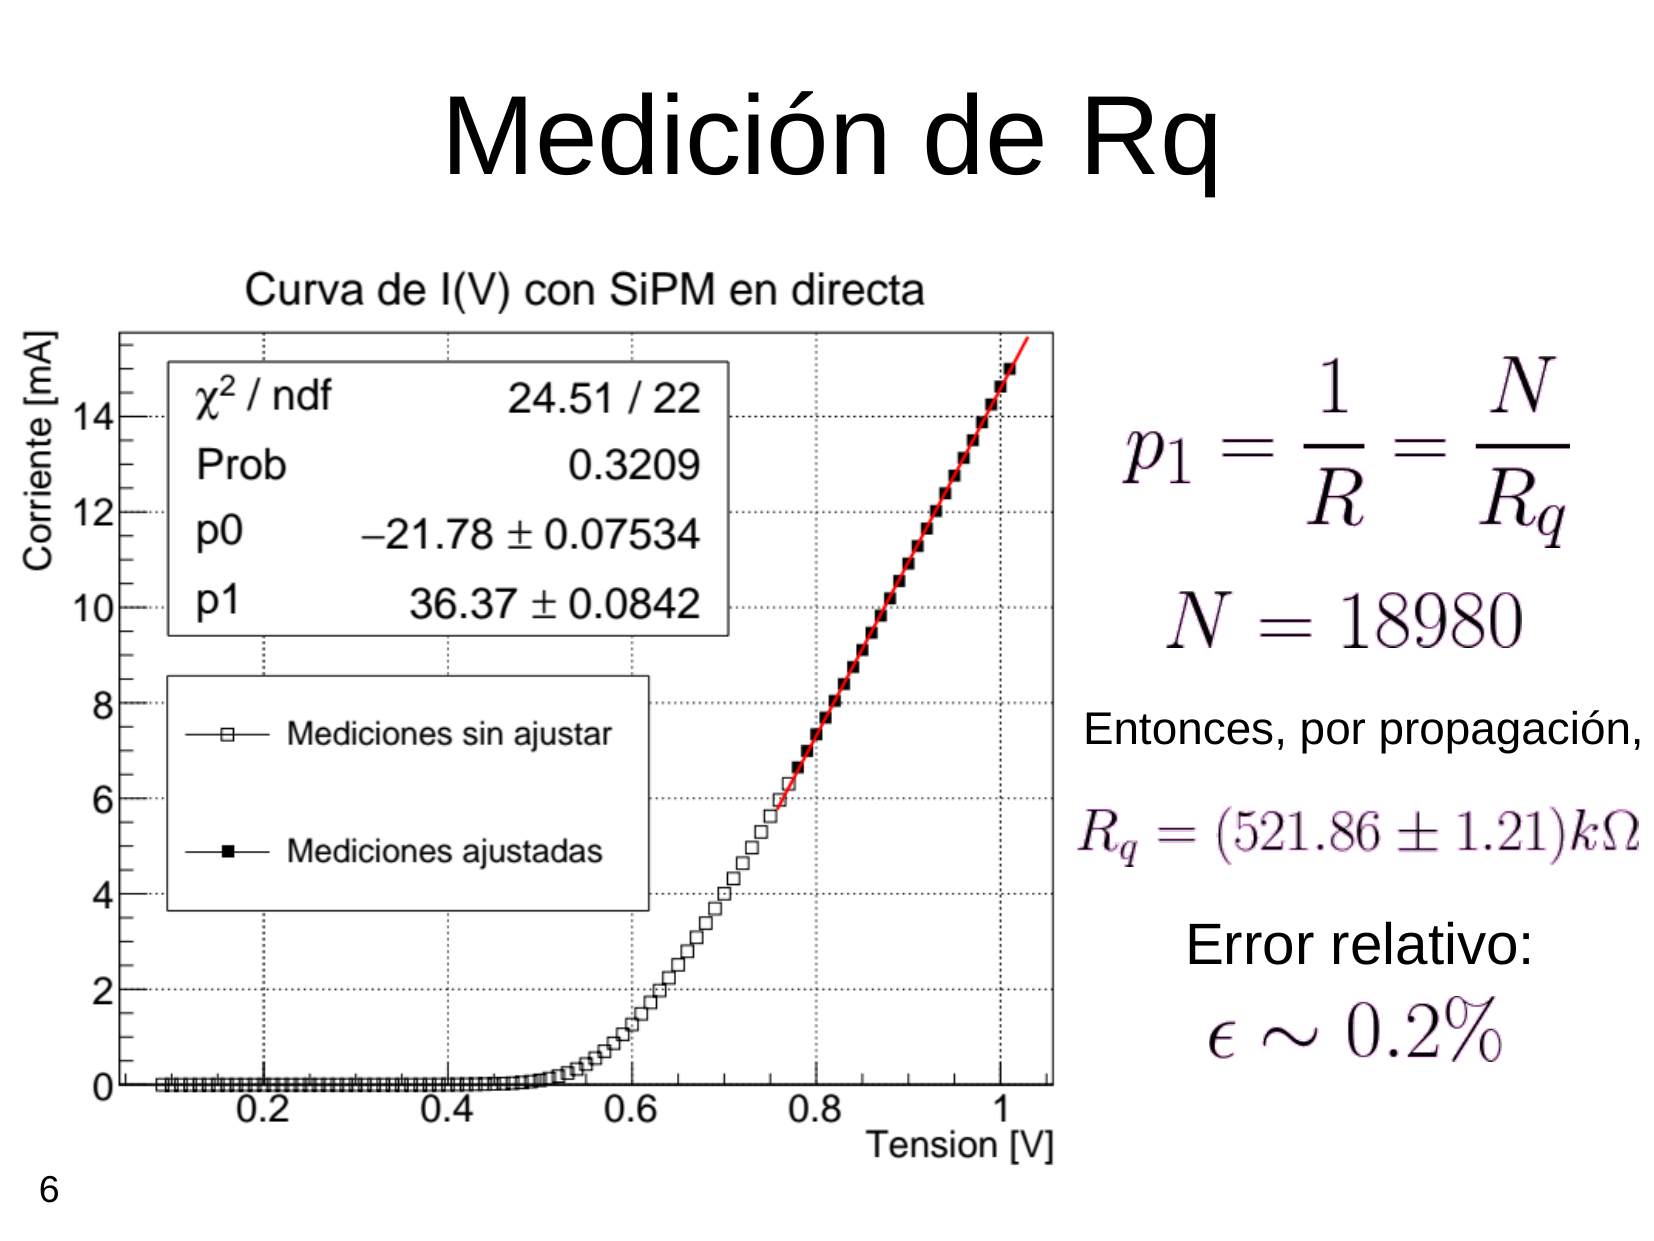

# Medición de Rq
Entonces, por propagación,
Error relativo: